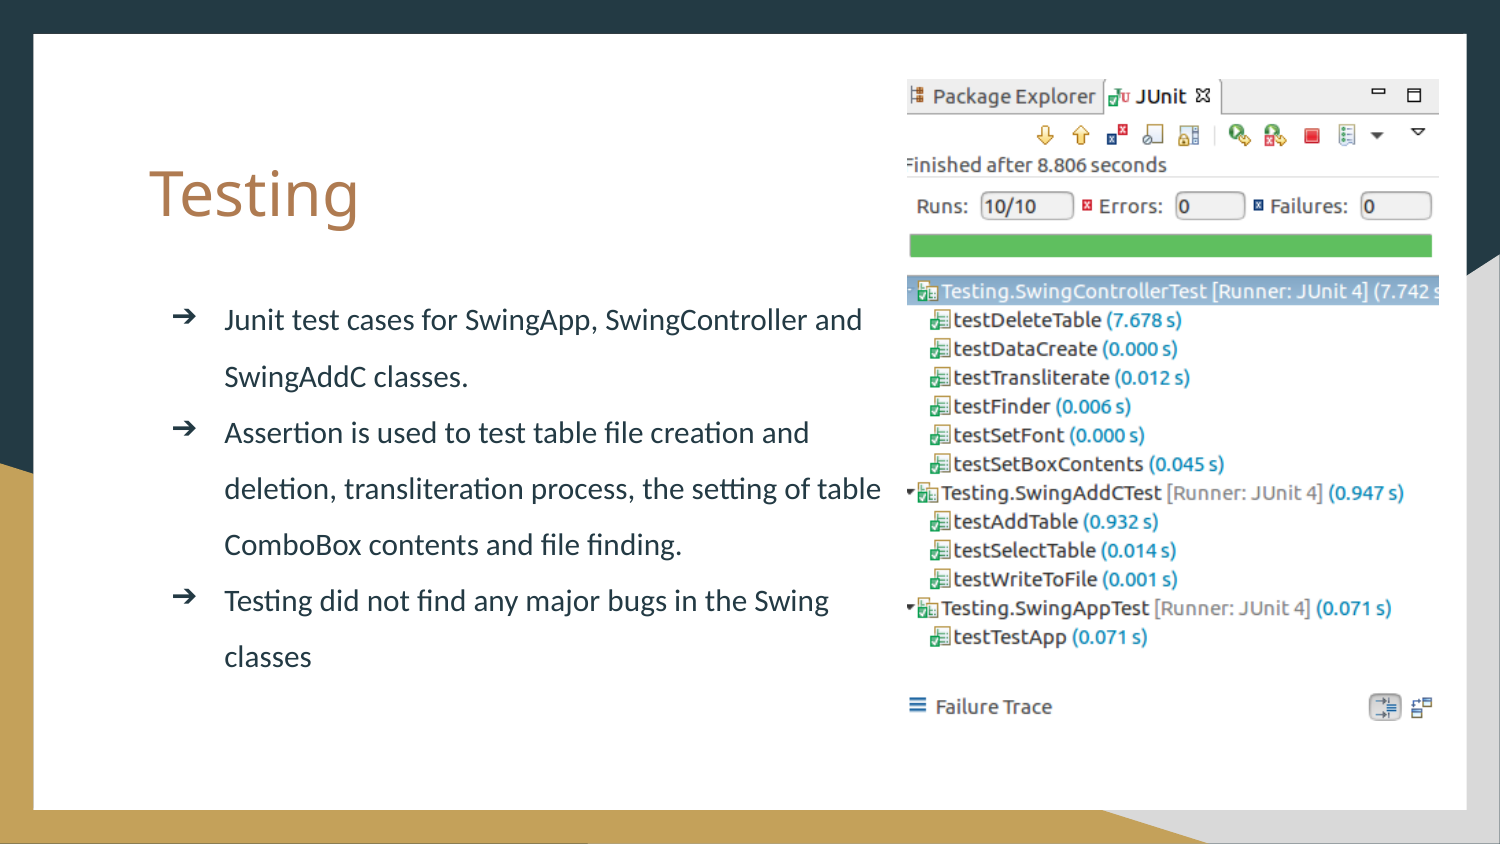

# Testing
Junit test cases for SwingApp, SwingController and SwingAddC classes.
Assertion is used to test table file creation and deletion, transliteration process, the setting of table ComboBox contents and file finding.
Testing did not find any major bugs in the Swing classes